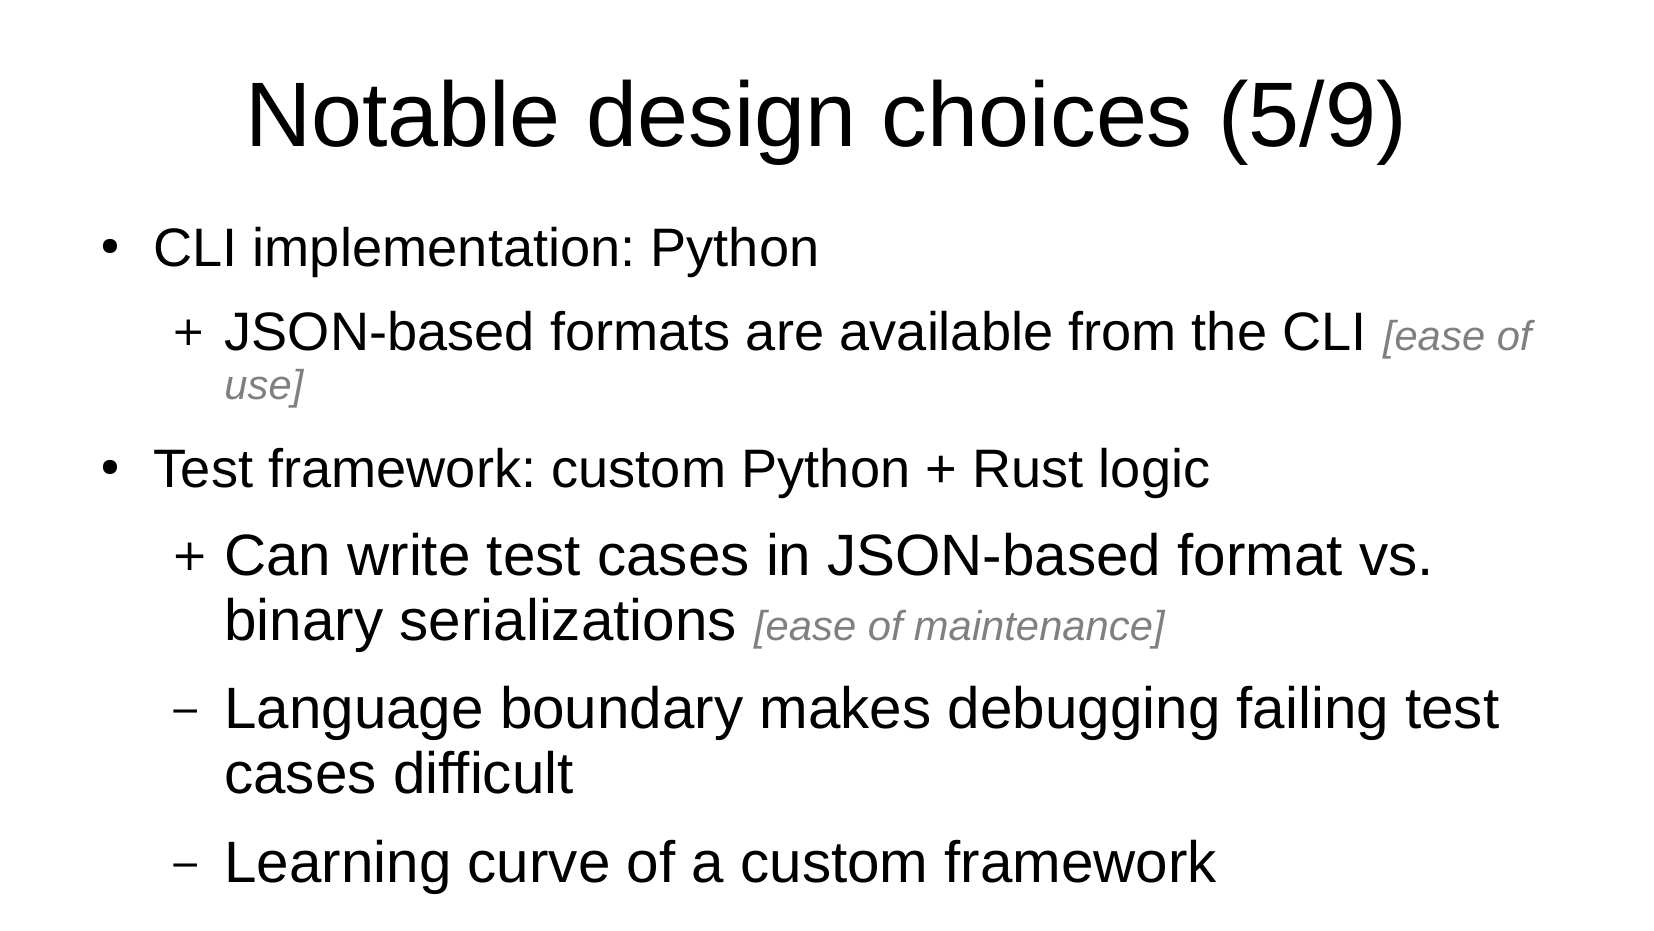

# Notable design choices (5/9)
CLI implementation: Python
JSON-based formats are available from the CLI [ease of use]
Test framework: custom Python + Rust logic
Can write test cases in JSON-based format vs. binary serializations [ease of maintenance]
Language boundary makes debugging failing test cases difficult
Learning curve of a custom framework